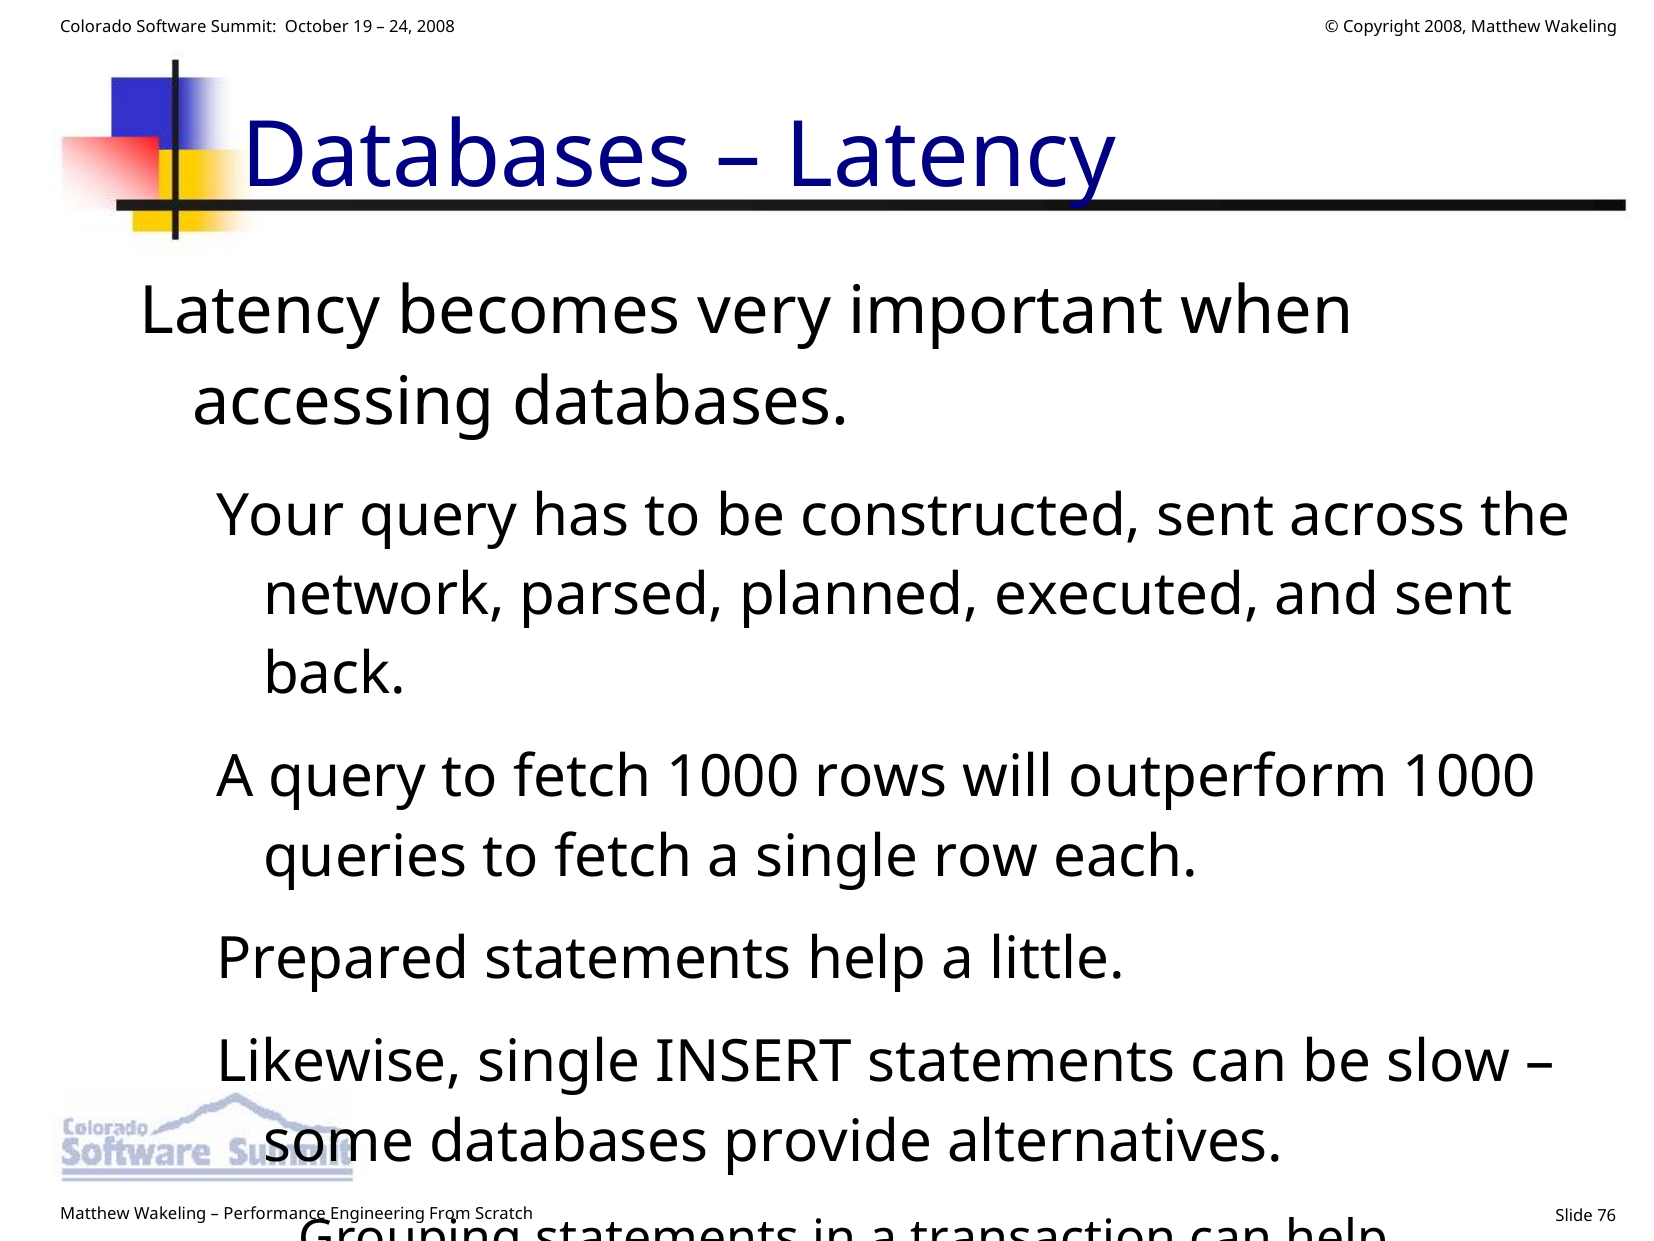

# Databases – Latency
Latency becomes very important when accessing databases.
Your query has to be constructed, sent across the network, parsed, planned, executed, and sent back.
A query to fetch 1000 rows will outperform 1000 queries to fetch a single row each.
Prepared statements help a little.
Likewise, single INSERT statements can be slow – some databases provide alternatives.
Grouping statements in a transaction can help.